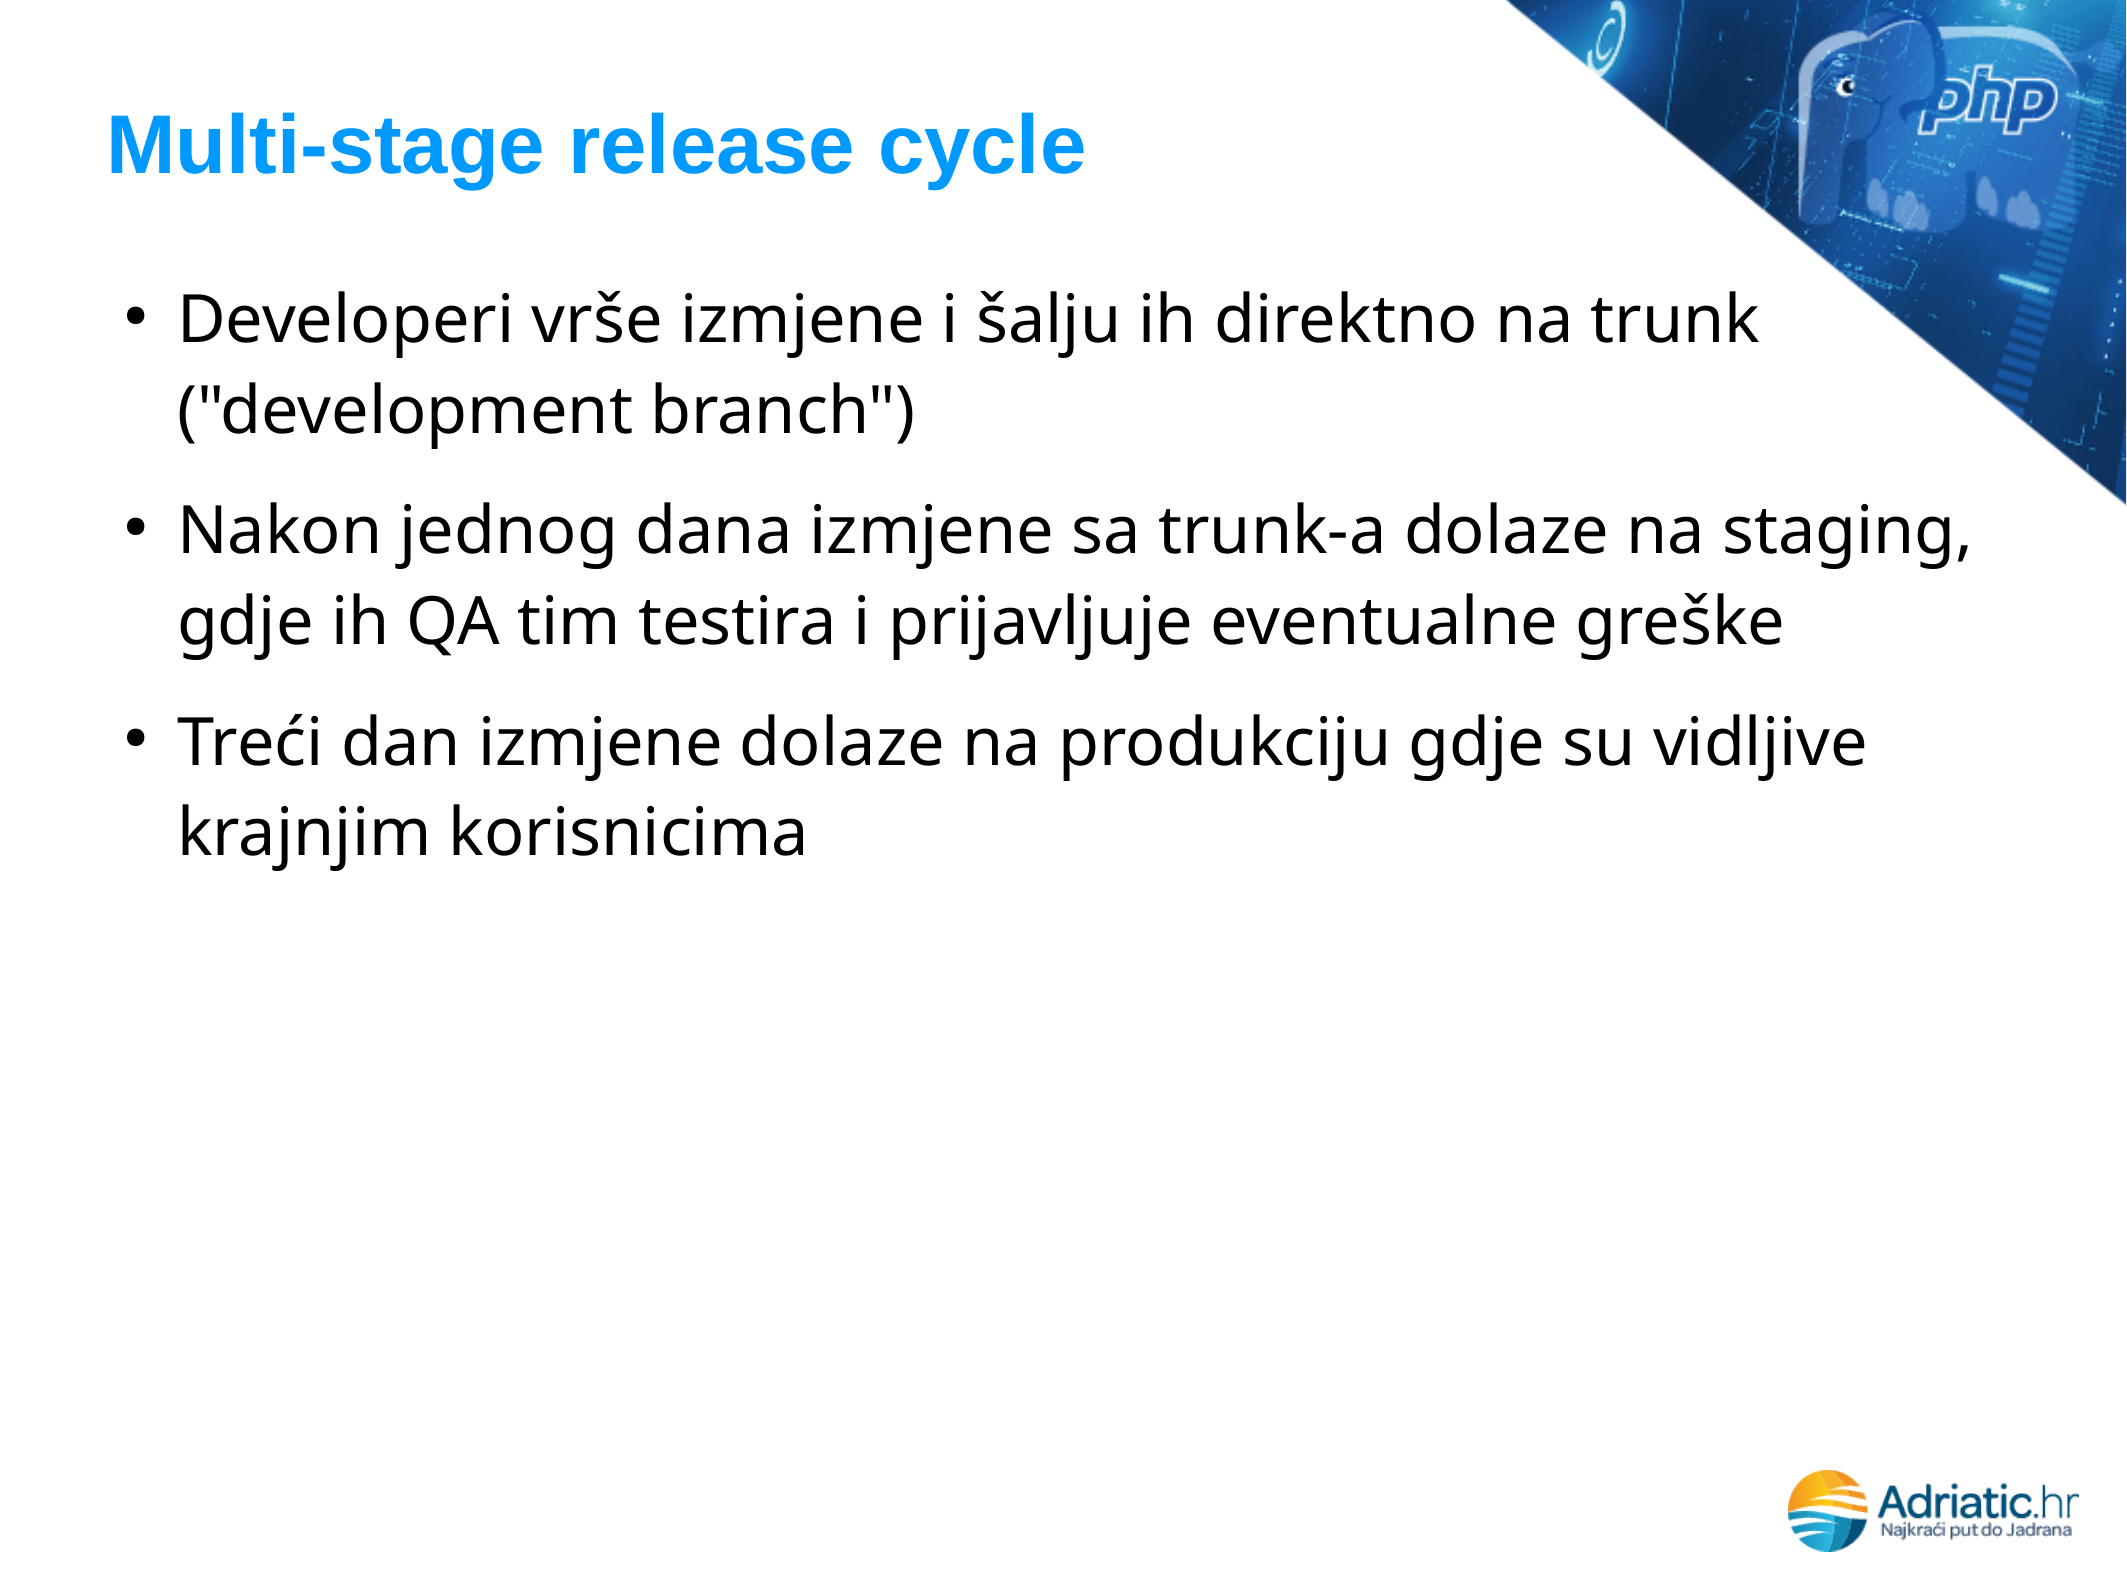

# Multi-stage release cycle
Developeri vrše izmjene i šalju ih direktno na trunk ("development branch")
Nakon jednog dana izmjene sa trunk-a dolaze na staging, gdje ih QA tim testira i prijavljuje eventualne greške
Treći dan izmjene dolaze na produkciju gdje su vidljive krajnjim korisnicima